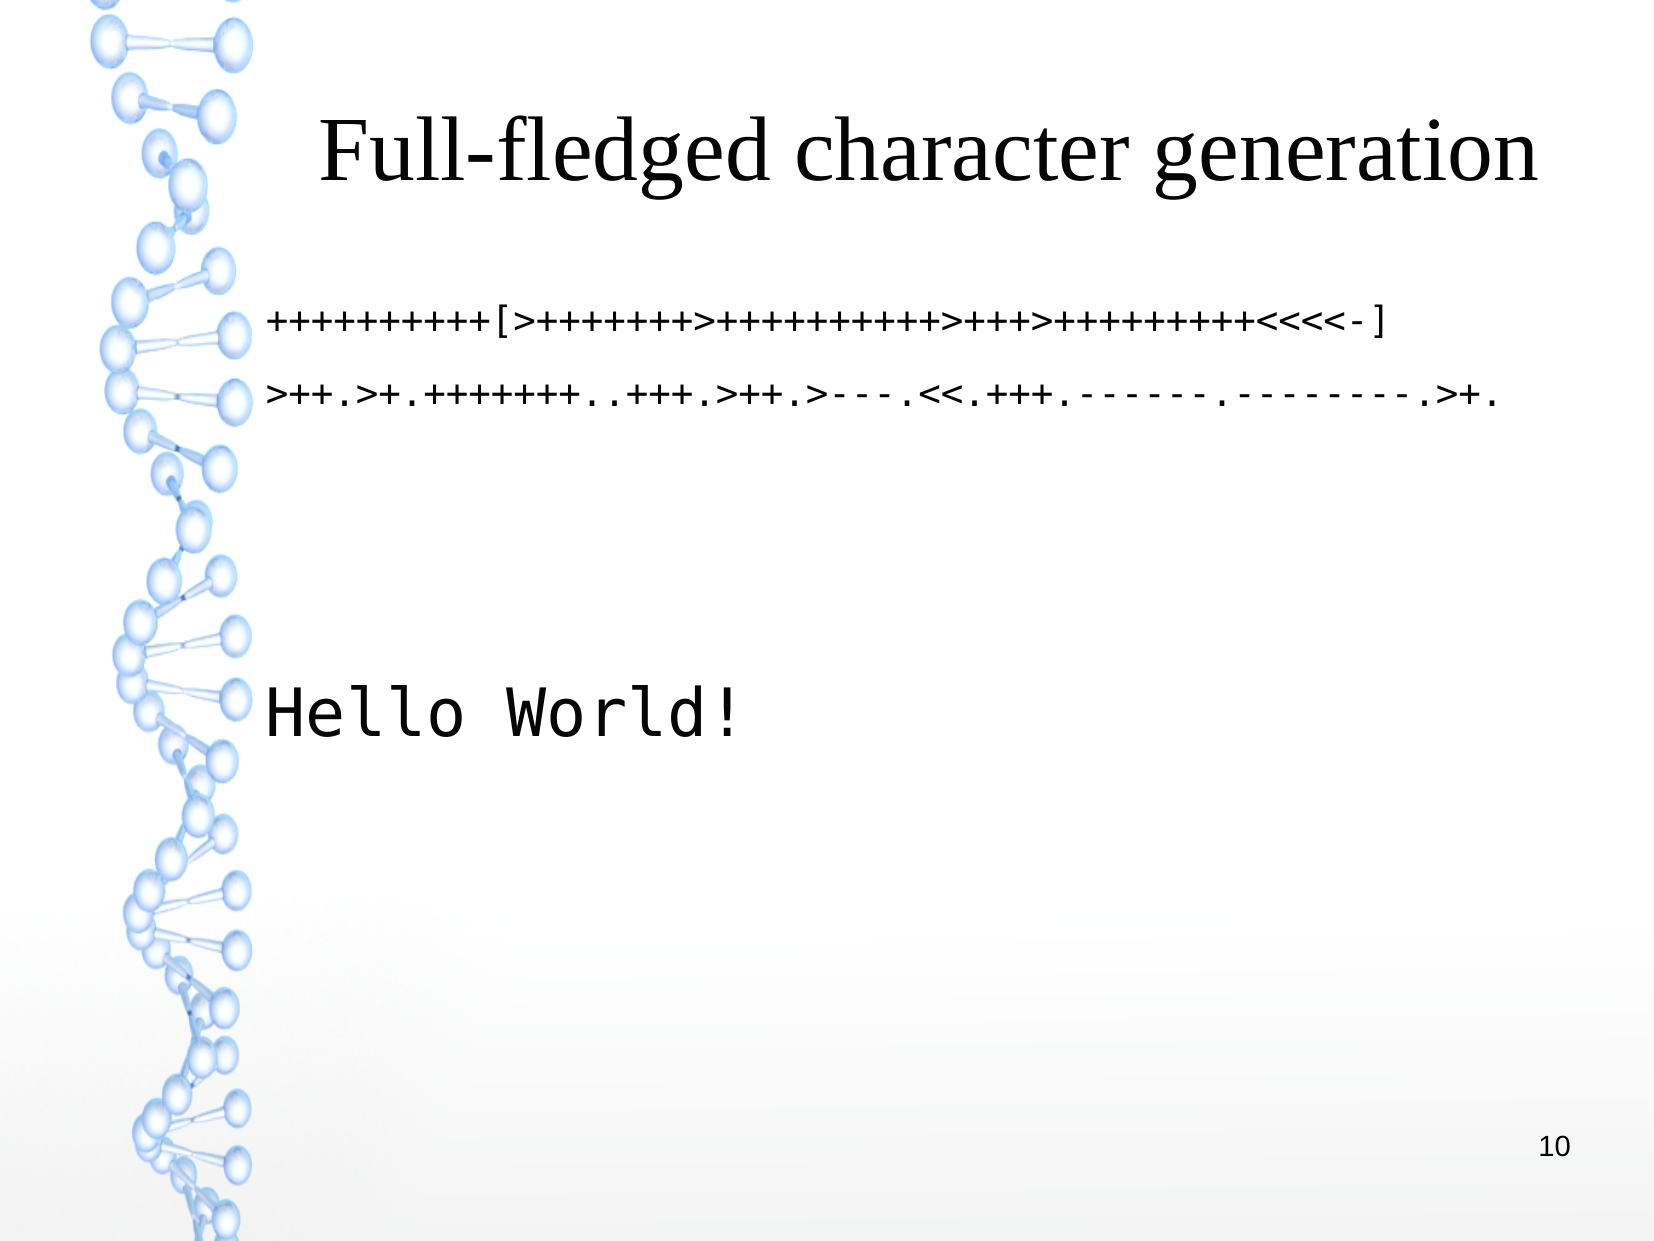

# Full-fledged character generation
++++++++++[>+++++++>++++++++++>+++>+++++++++<<<<-]
>++.>+.+++++++..+++.>++.>---.<<.+++.------.--------.>+.
Hello World!
10